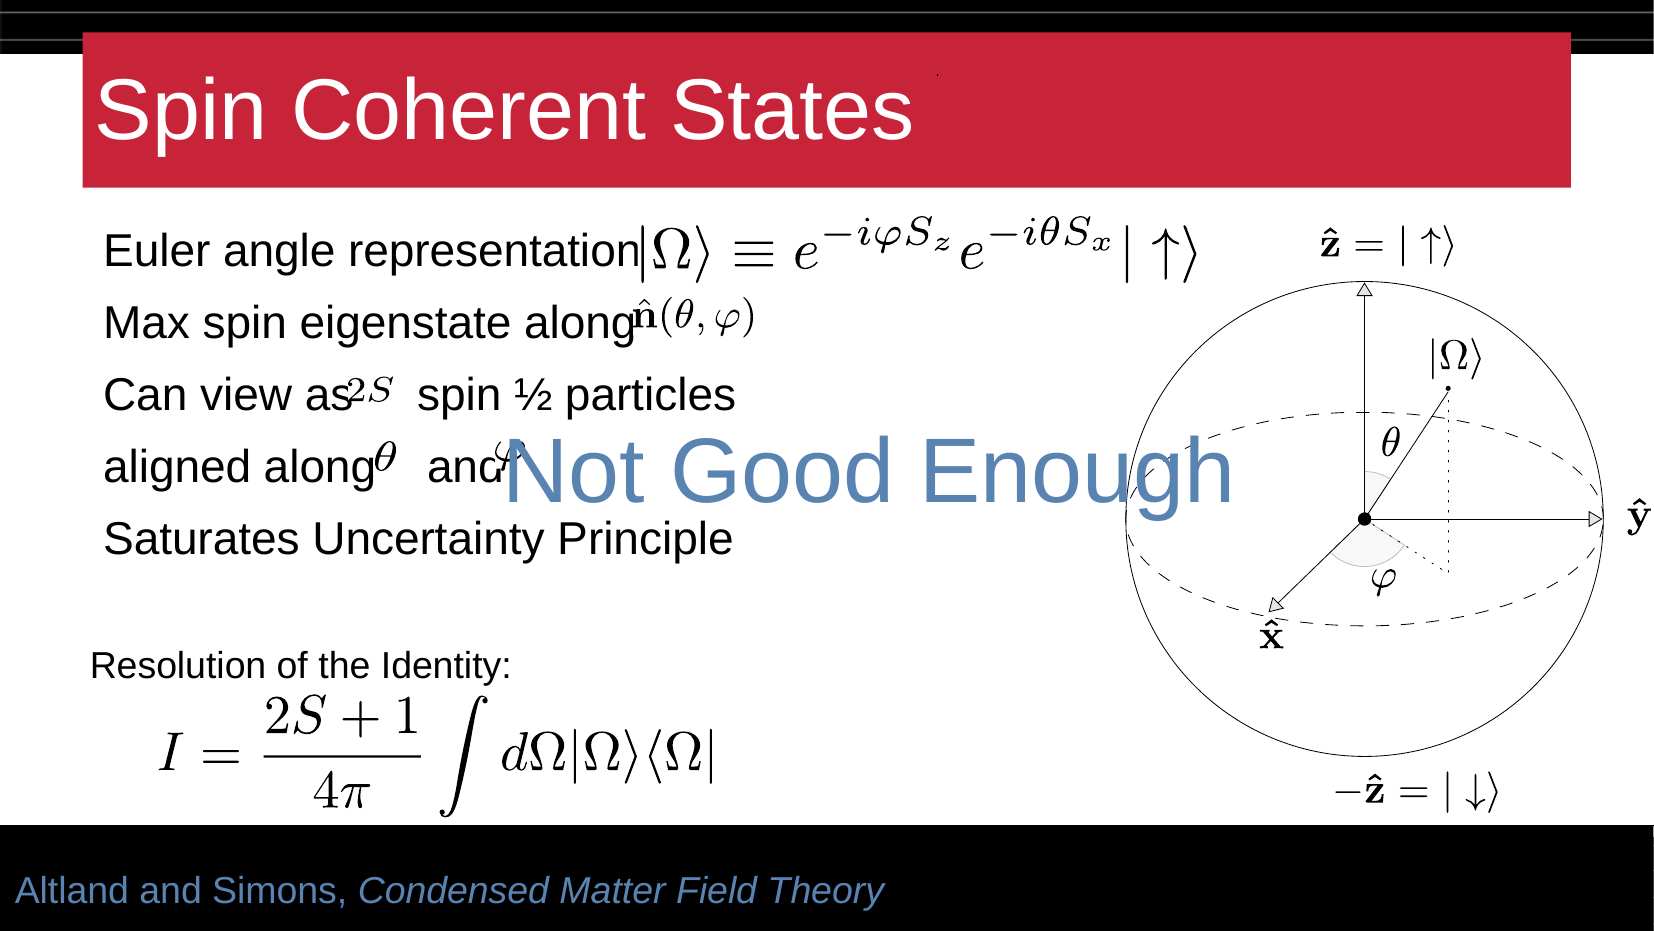

Spin Coherent States
# Euler angle representation:
Max spin eigenstate along
Can view as spin ½ particles
aligned along and
Saturates Uncertainty Principle
Not Good Enough
Resolution of the Identity:
Altland and Simons, Condensed Matter Field Theory